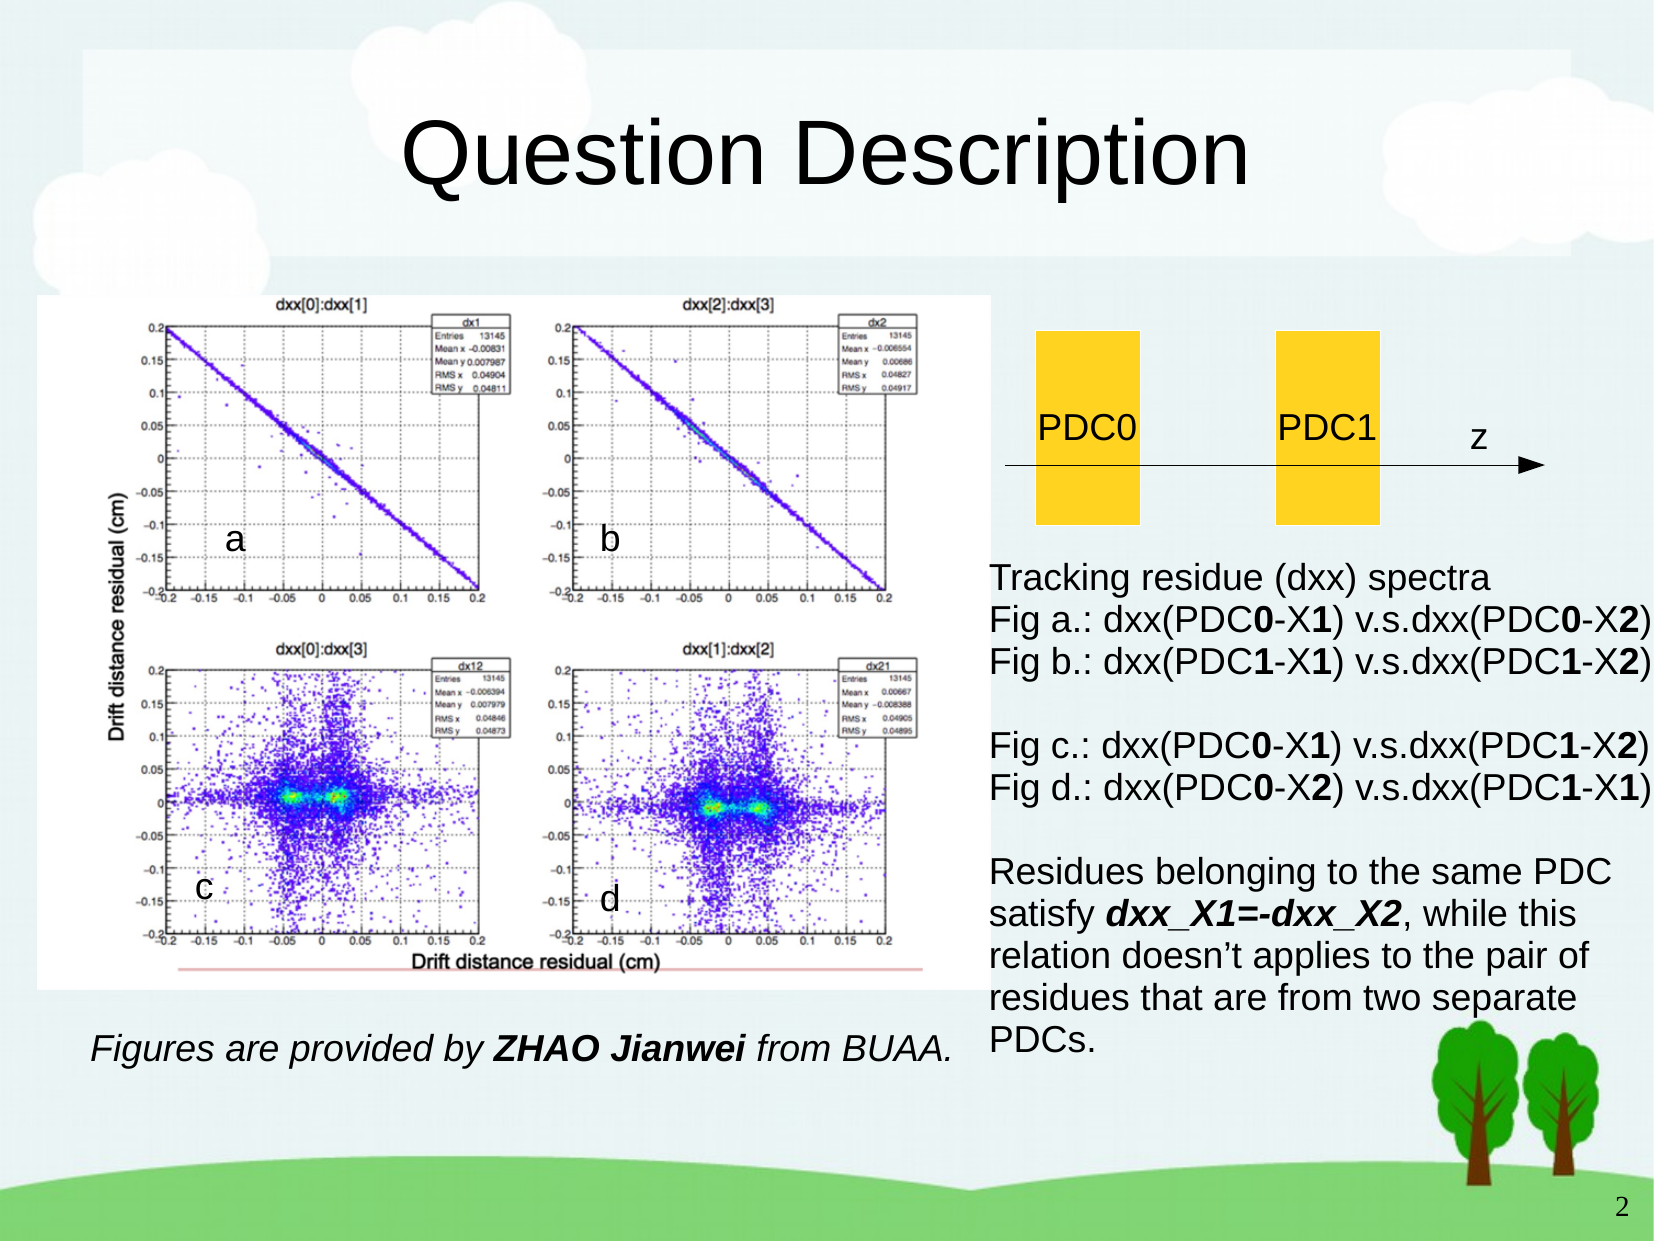

# Question Description
PDC0
PDC1
z
a
b
Tracking residue (dxx) spectra
Fig a.: dxx(PDC0-X1) v.s.dxx(PDC0-X2)
Fig b.: dxx(PDC1-X1) v.s.dxx(PDC1-X2)
Fig c.: dxx(PDC0-X1) v.s.dxx(PDC1-X2)
Fig d.: dxx(PDC0-X2) v.s.dxx(PDC1-X1)
Residues belonging to the same PDC satisfy dxx_X1=-dxx_X2, while this relation doesn’t applies to the pair of residues that are from two separate PDCs.
c
d
Figures are provided by ZHAO Jianwei from BUAA.
2